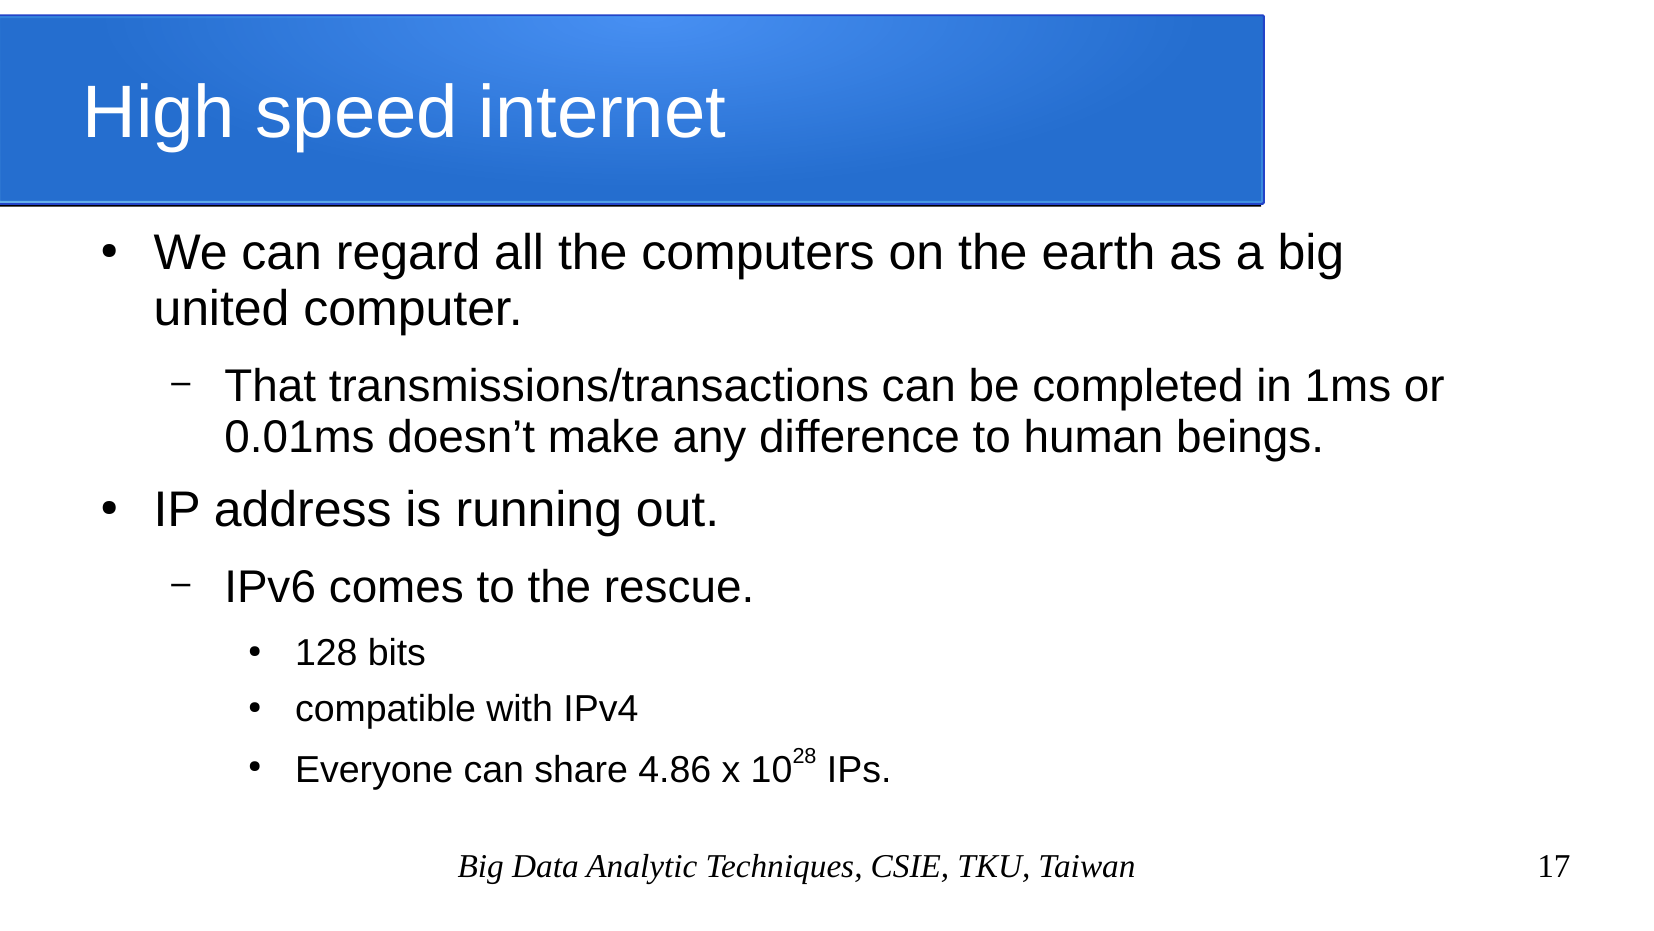

# High speed internet
We can regard all the computers on the earth as a big united computer.
That transmissions/transactions can be completed in 1ms or 0.01ms doesn’t make any difference to human beings.
IP address is running out.
IPv6 comes to the rescue.
128 bits
compatible with IPv4
Everyone can share 4.86 x 1028 IPs.
Big Data Analytic Techniques, CSIE, TKU, Taiwan
17